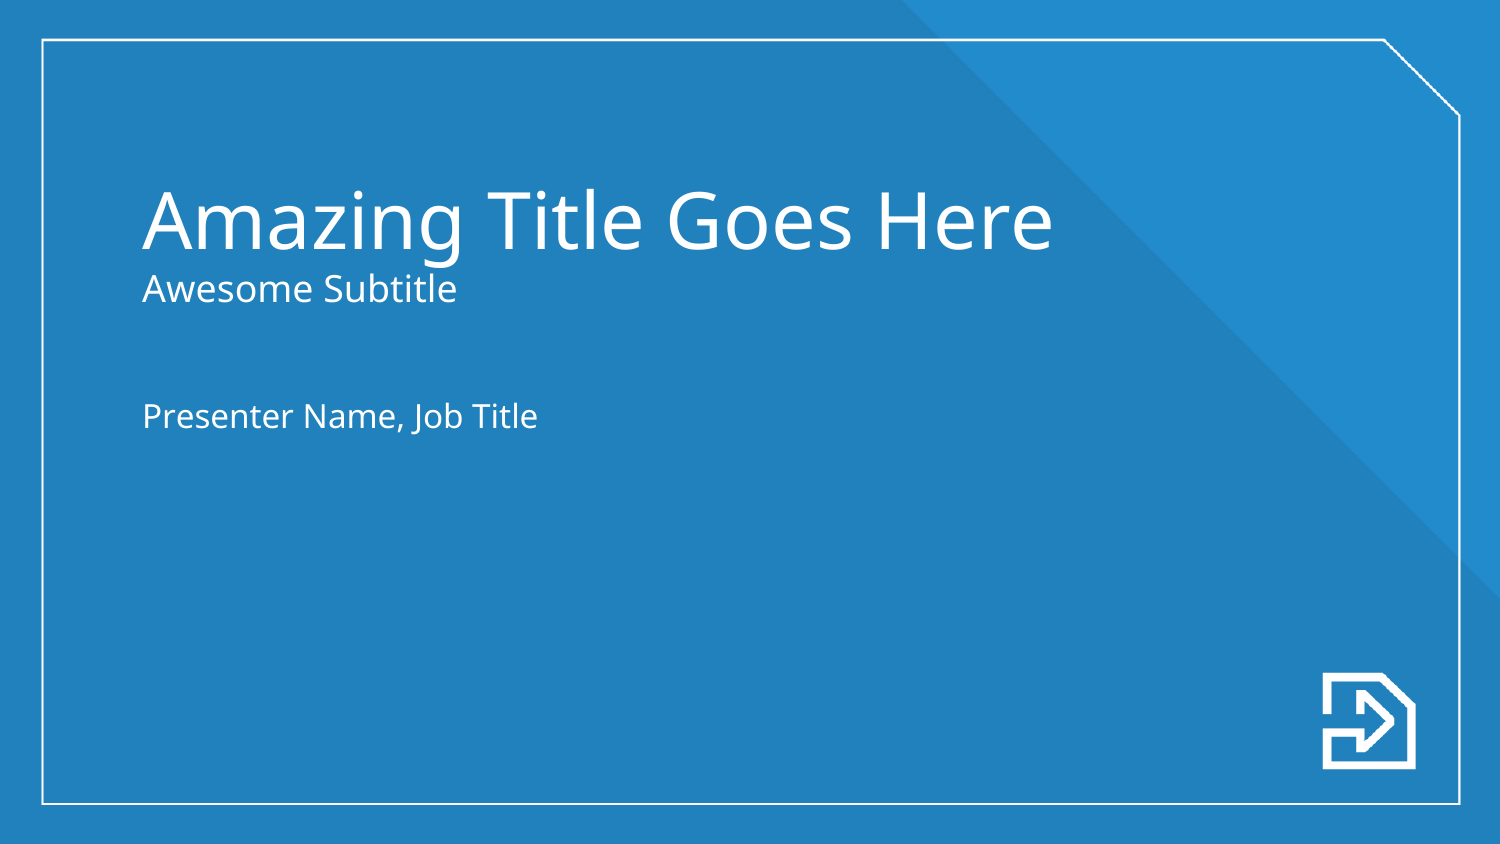

Amazing Title Goes Here
Awesome Subtitle
Presenter Name, Job Title